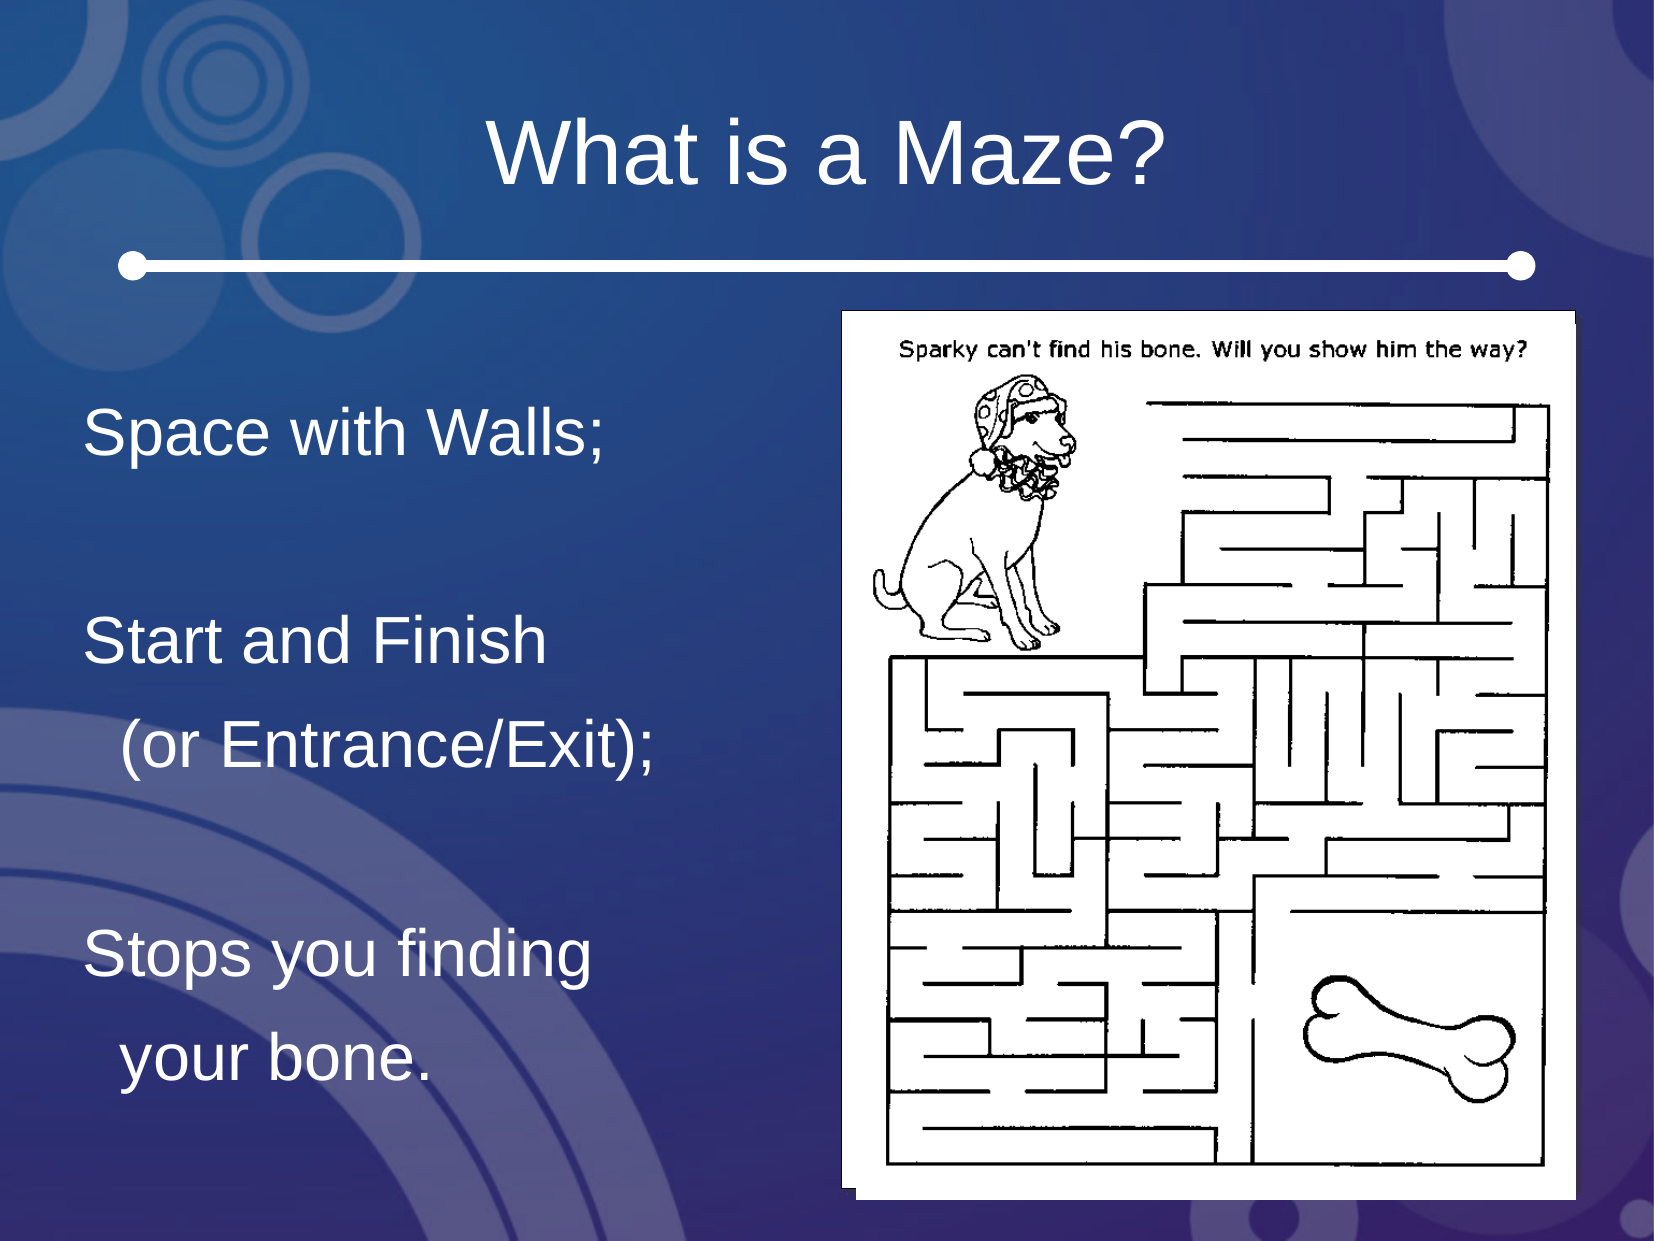

# What is a Maze?
Space with Walls;
Start and Finish
 (or Entrance/Exit);
Stops you finding
 your bone.